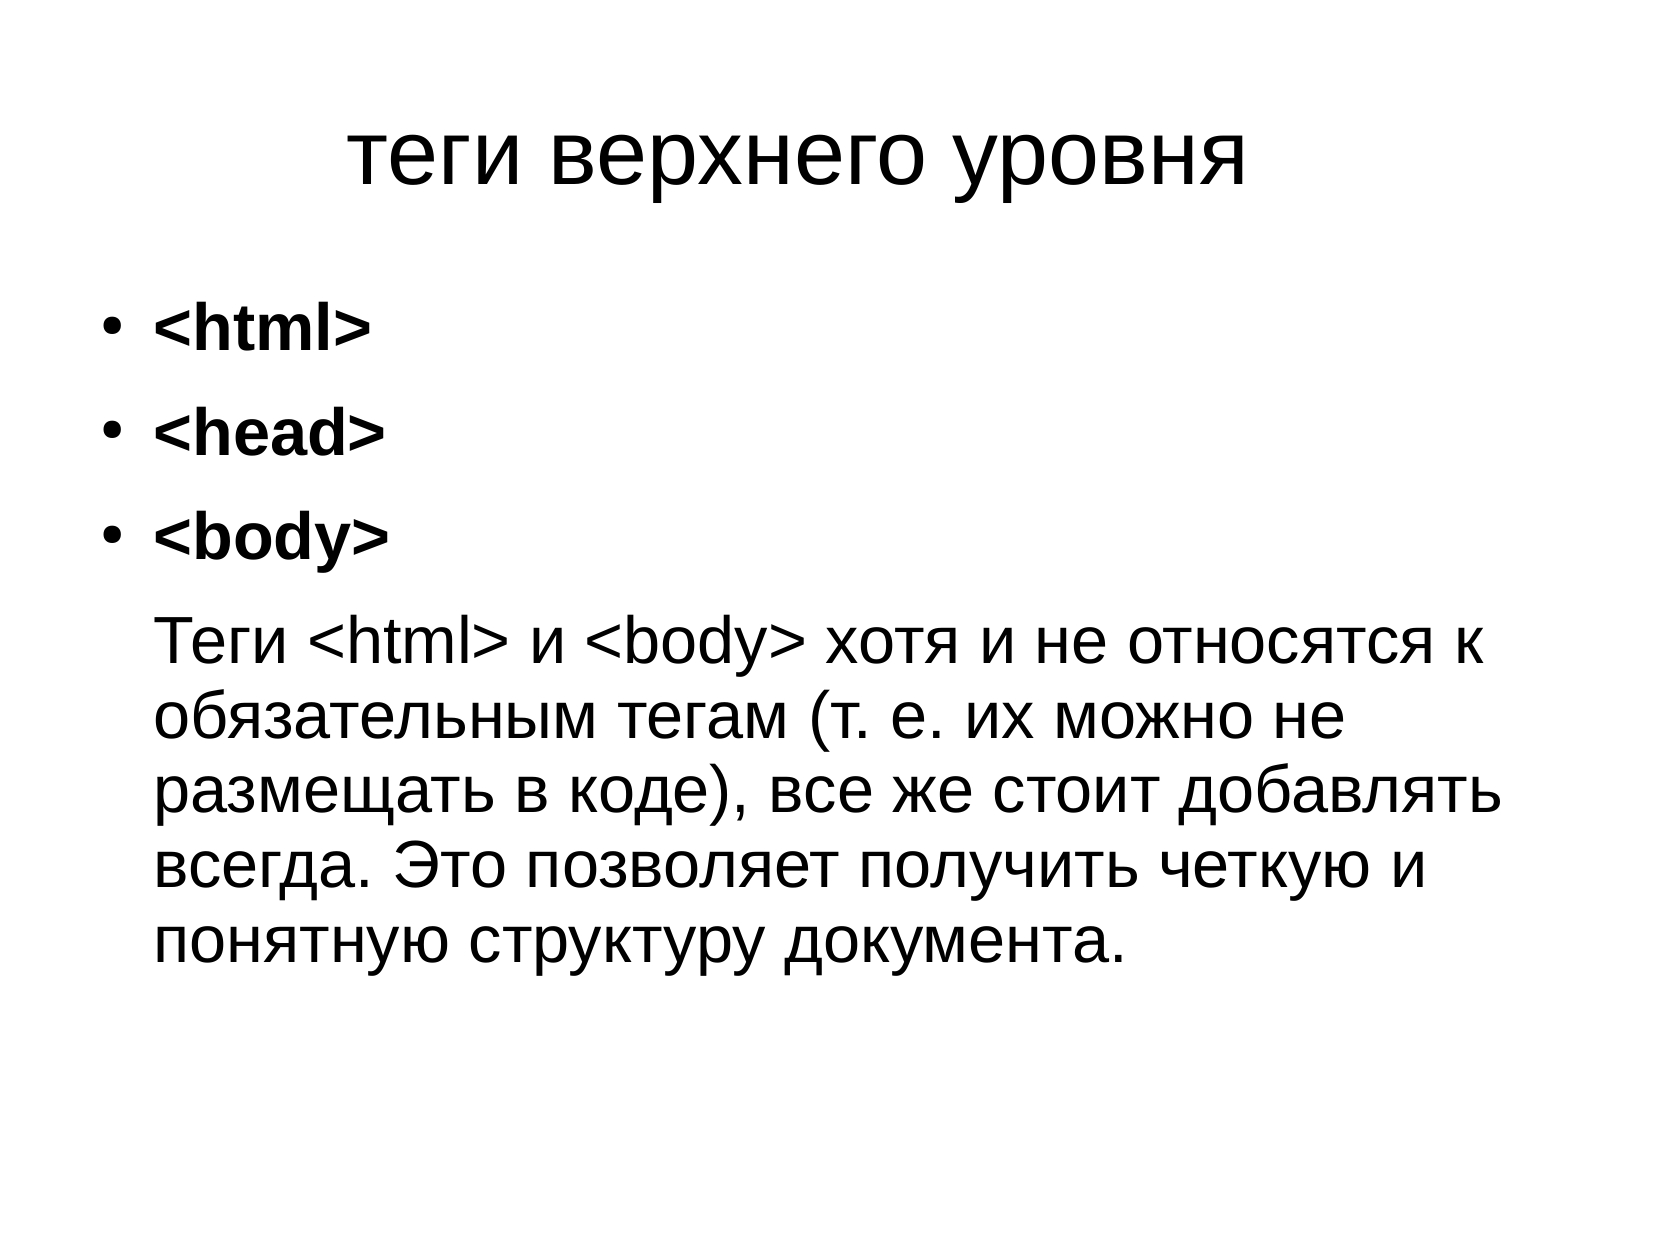

# теги верхнего уровня
<html>
<head>
<body>
Теги <html> и <body> хотя и не относятся к обязательным тегам (т. е. их можно не размещать в коде), все же стоит добавлять всегда. Это позволяет получить четкую и понятную структуру документа.